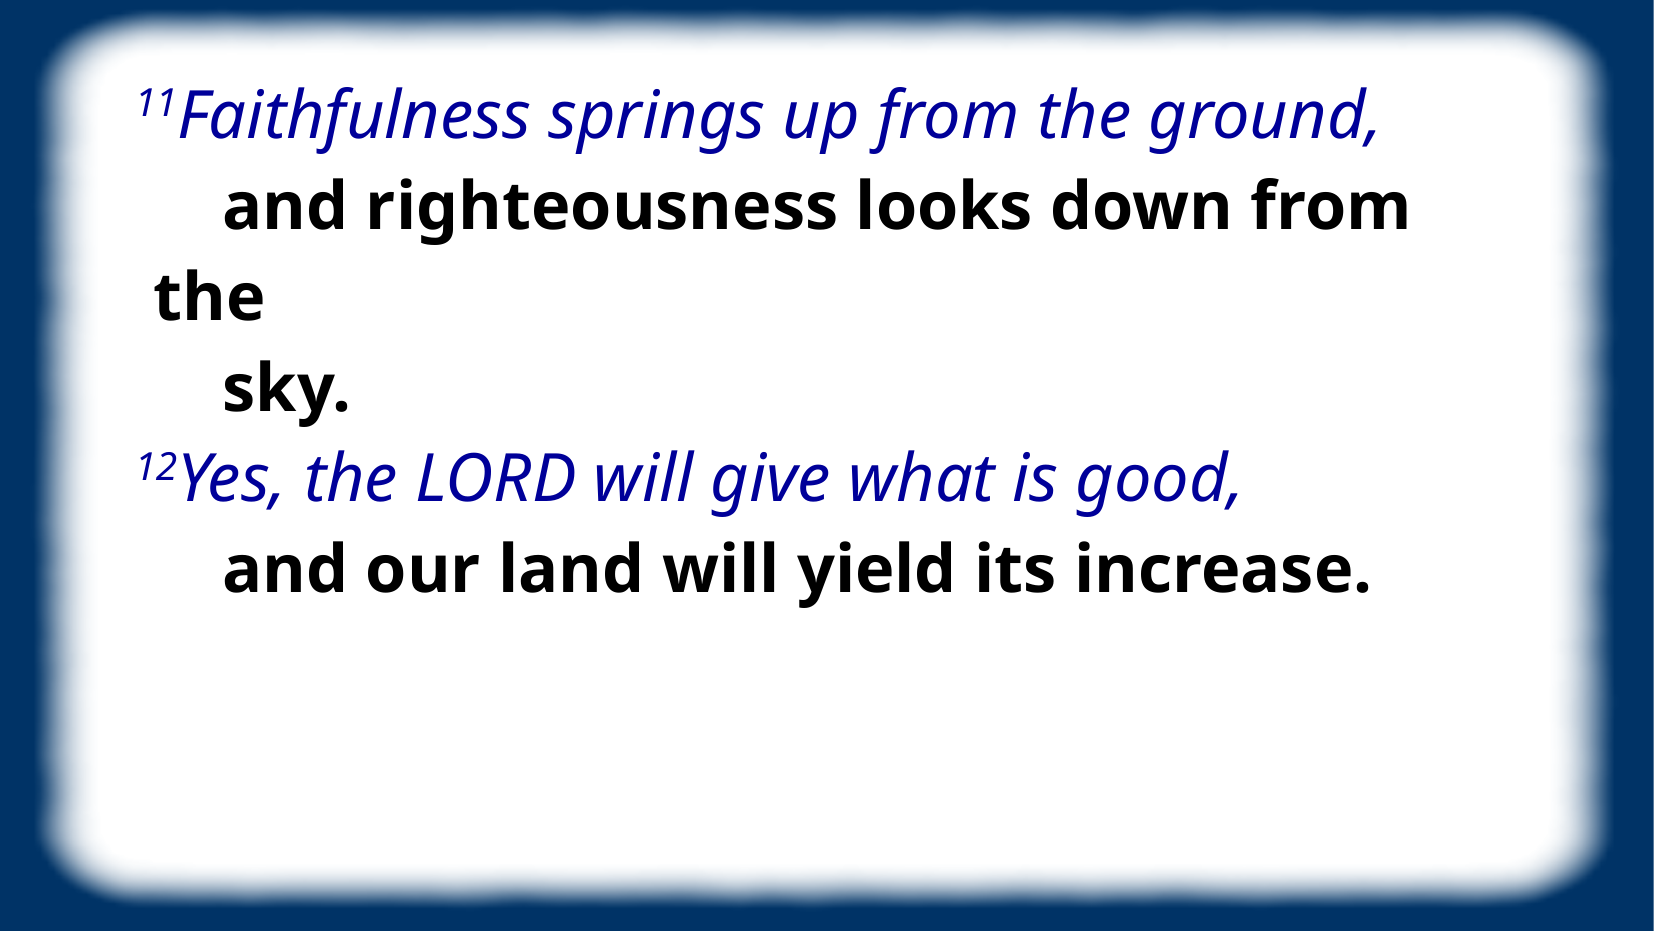

11Faithfulness springs up from the ground,
 and righteousness looks down from the
 sky.
12Yes, the LORD will give what is good,
 and our land will yield its increase.